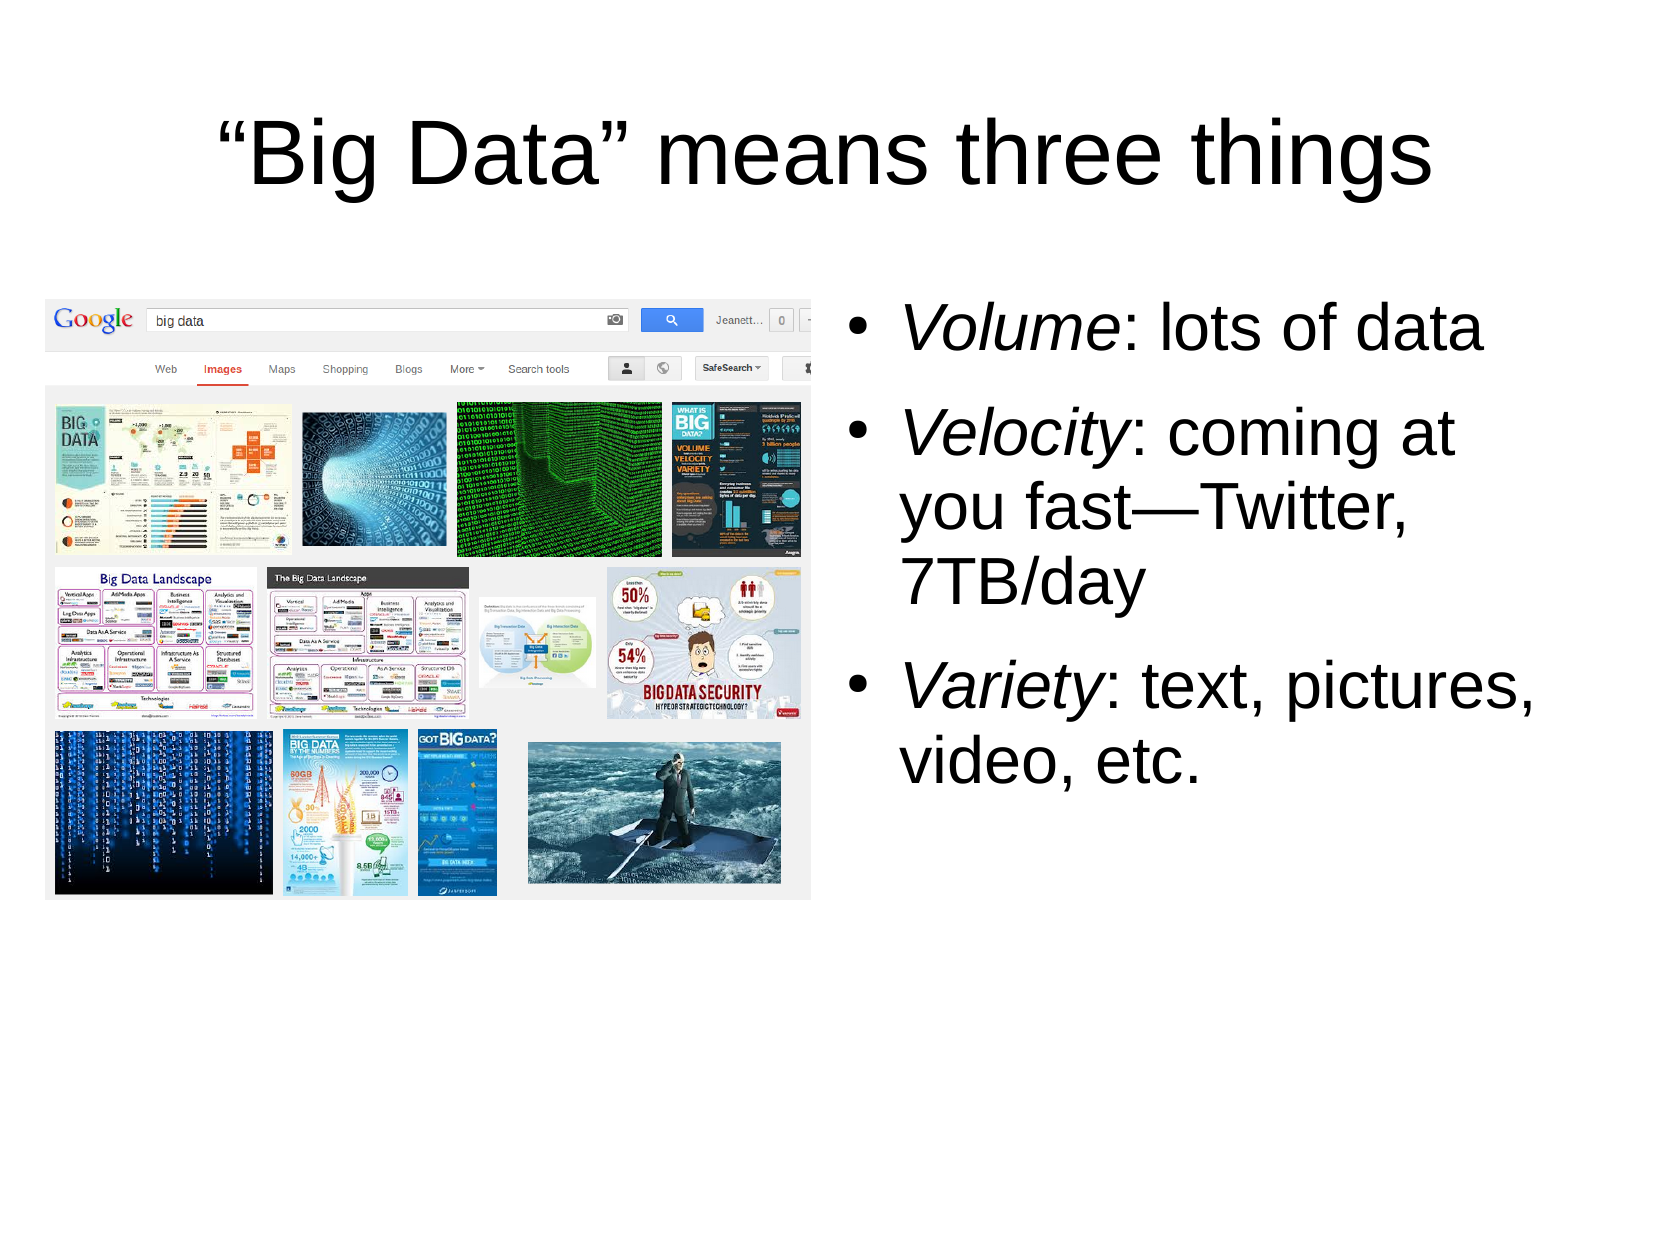

# “Big Data” means three things
Volume: lots of data
Velocity: coming at you fast—Twitter, 7TB/day
Variety: text, pictures, video, etc.